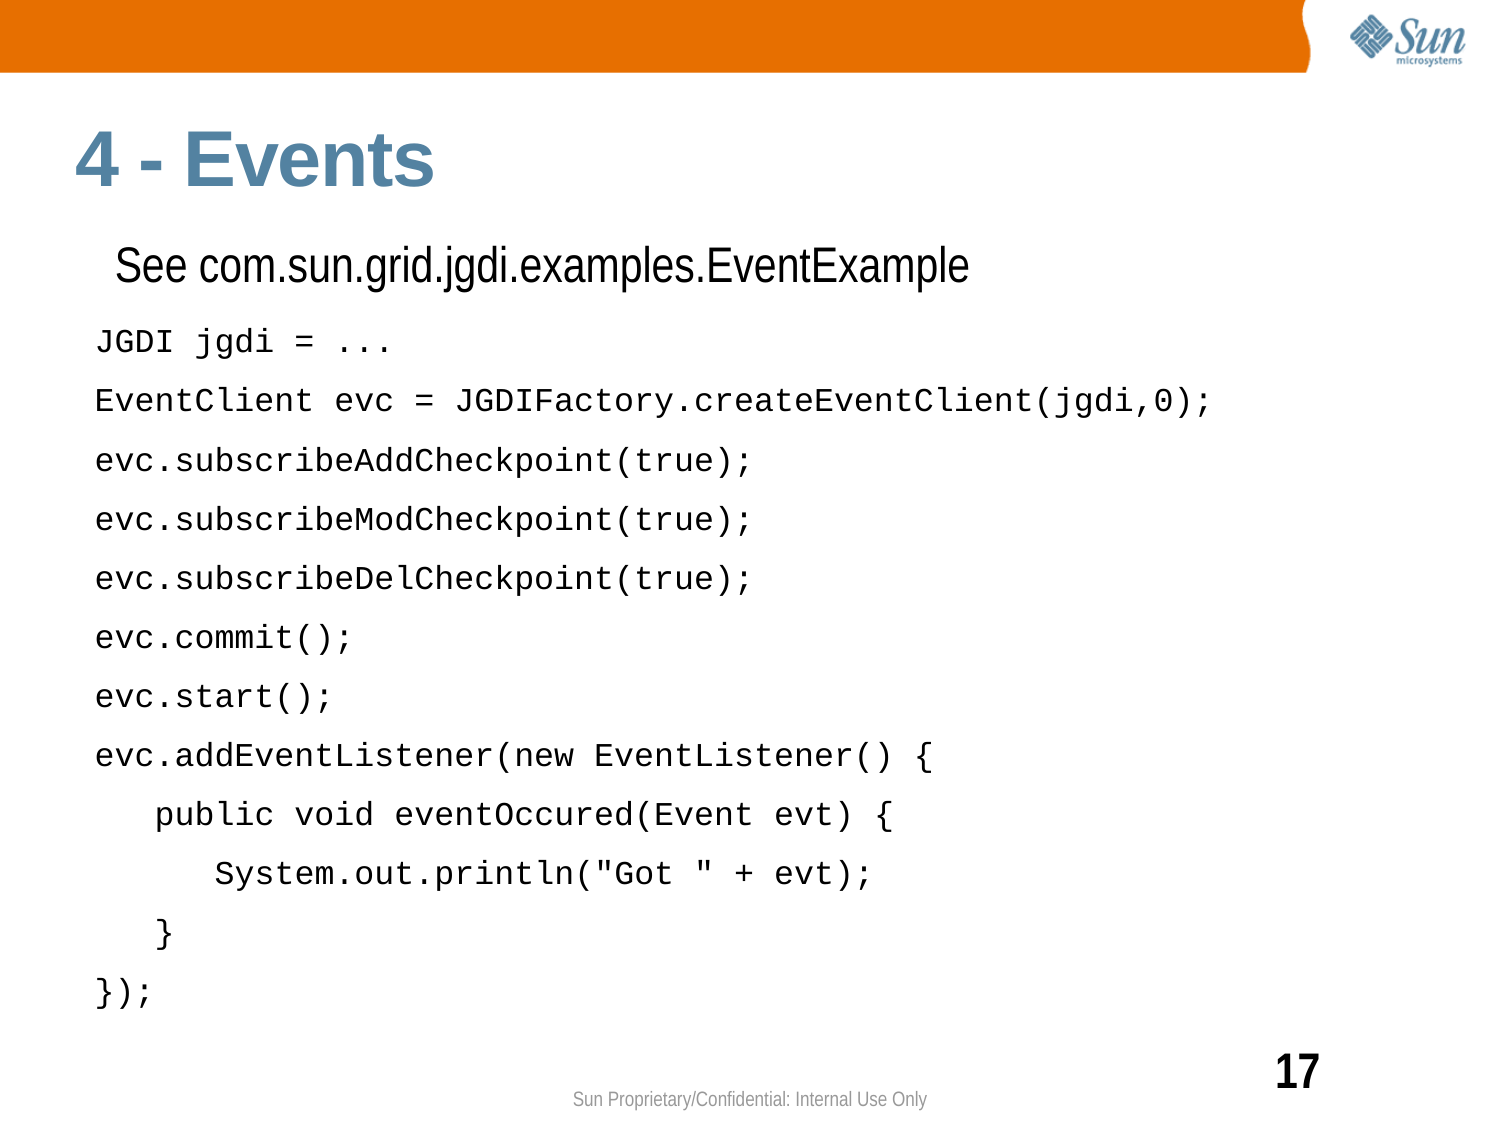

# 4 - Events
See com.sun.grid.jgdi.examples.EventExample
JGDI jgdi = ...
EventClient evc = JGDIFactory.createEventClient(jgdi,0);
evc.subscribeAddCheckpoint(true);
evc.subscribeModCheckpoint(true);
evc.subscribeDelCheckpoint(true);
evc.commit();
evc.start();
evc.addEventListener(new EventListener() {
 public void eventOccured(Event evt) {
 System.out.println("Got " + evt);
 }
});